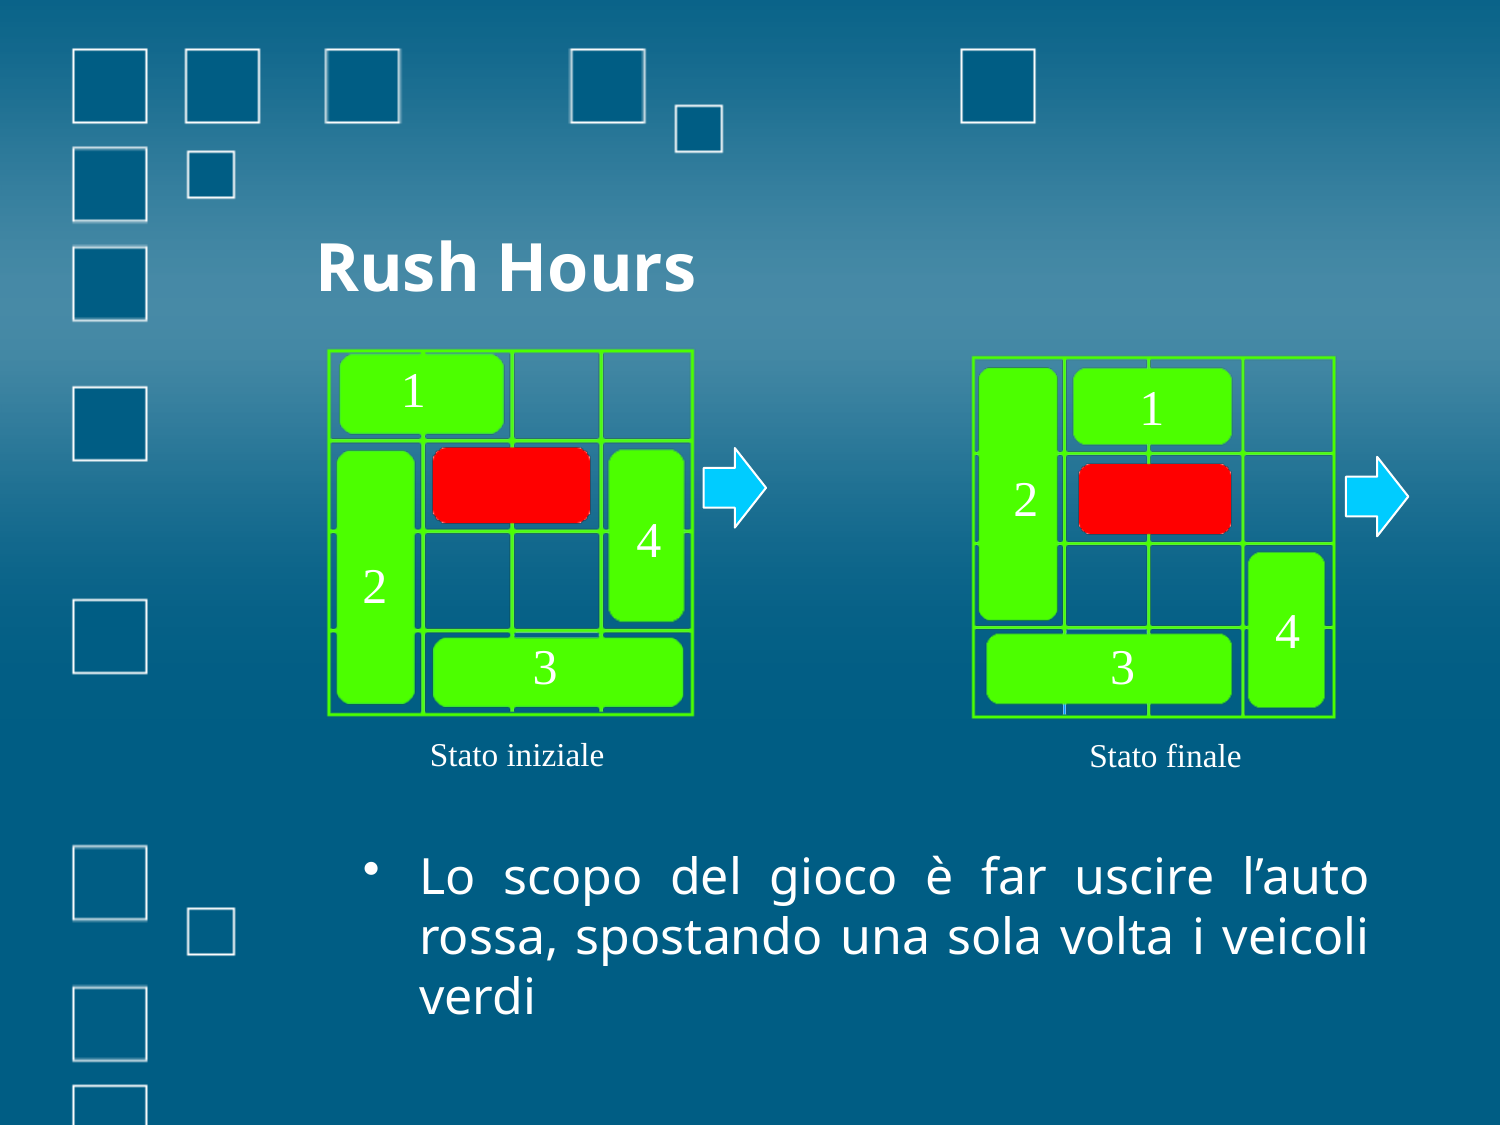

# Rush Hours
1
1
2
4
2
4
3
3
Stato iniziale
Stato finale
Lo scopo del gioco è far uscire l’auto rossa, spostando una sola volta i veicoli verdi